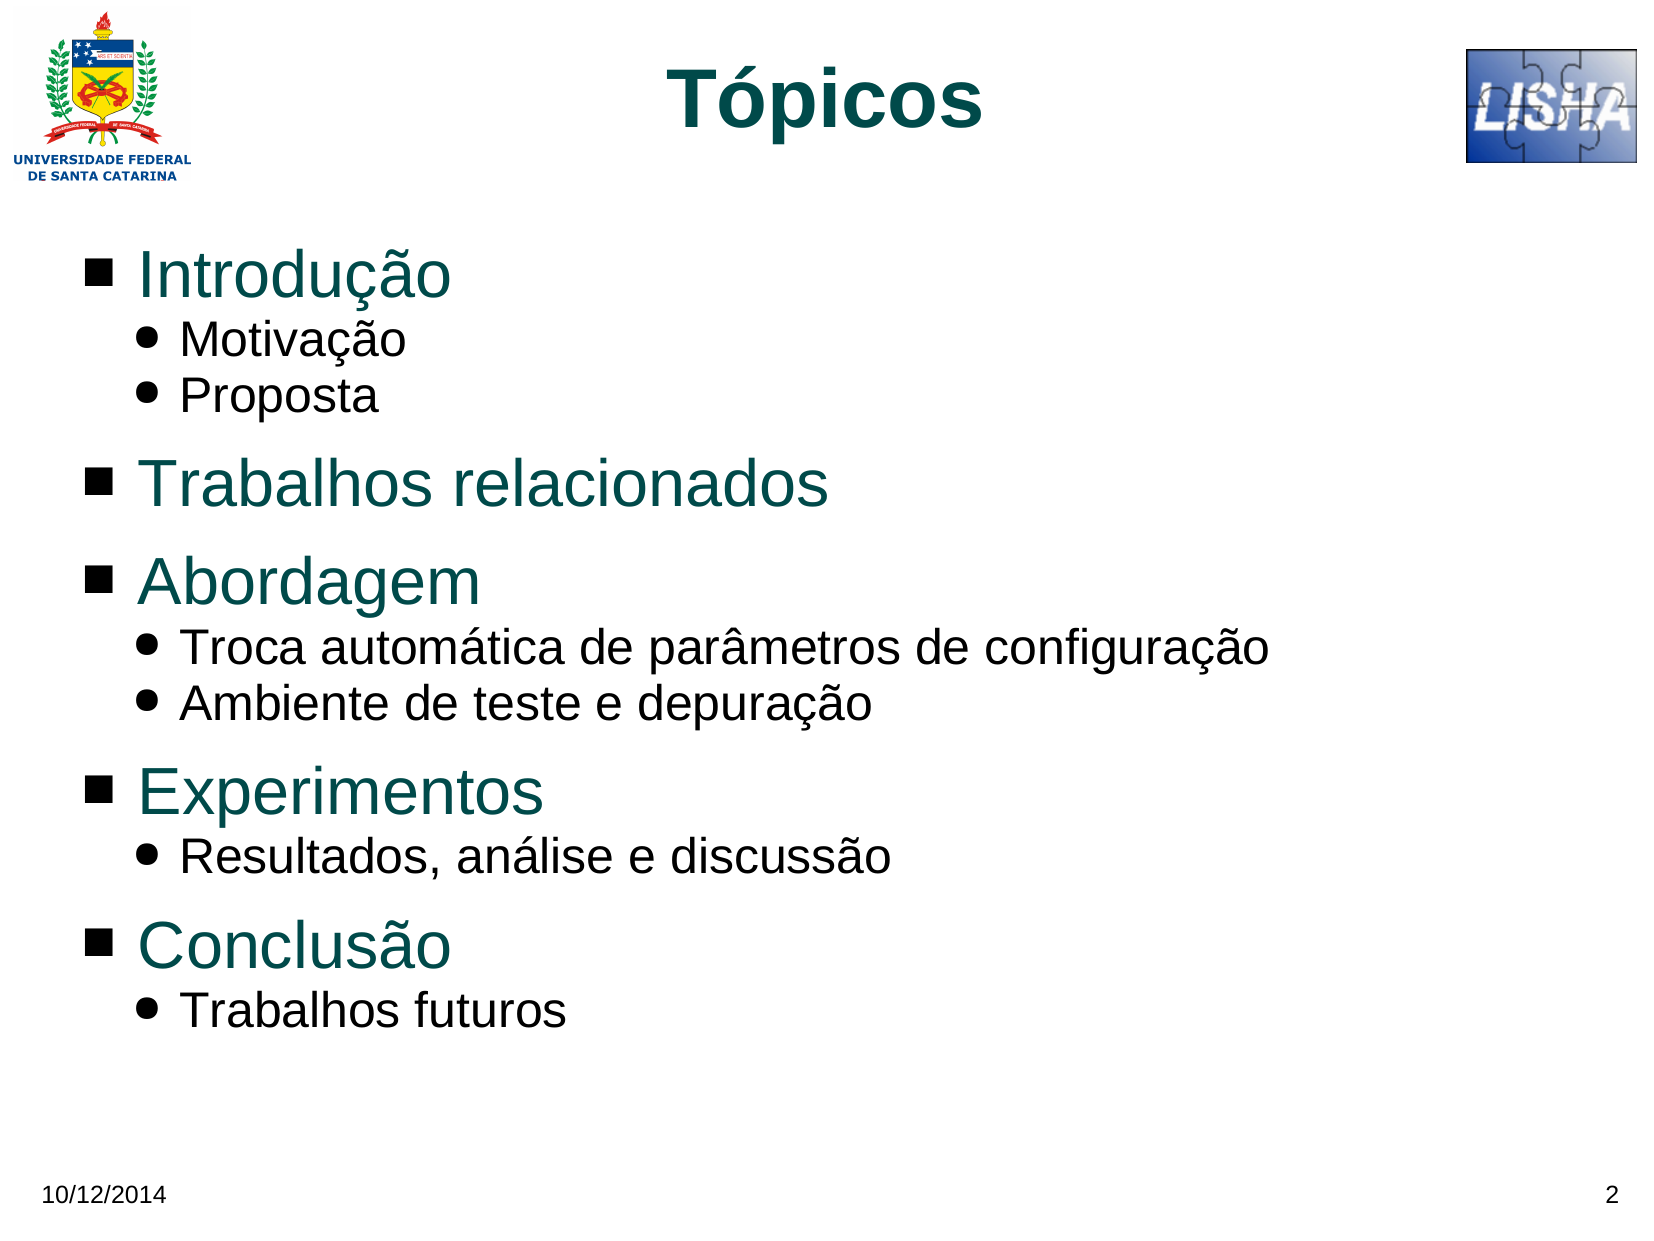

# Tópicos
Introdução
Motivação
Proposta
Trabalhos relacionados
Abordagem
Troca automática de parâmetros de configuração
Ambiente de teste e depuração
Experimentos
Resultados, análise e discussão
Conclusão
Trabalhos futuros